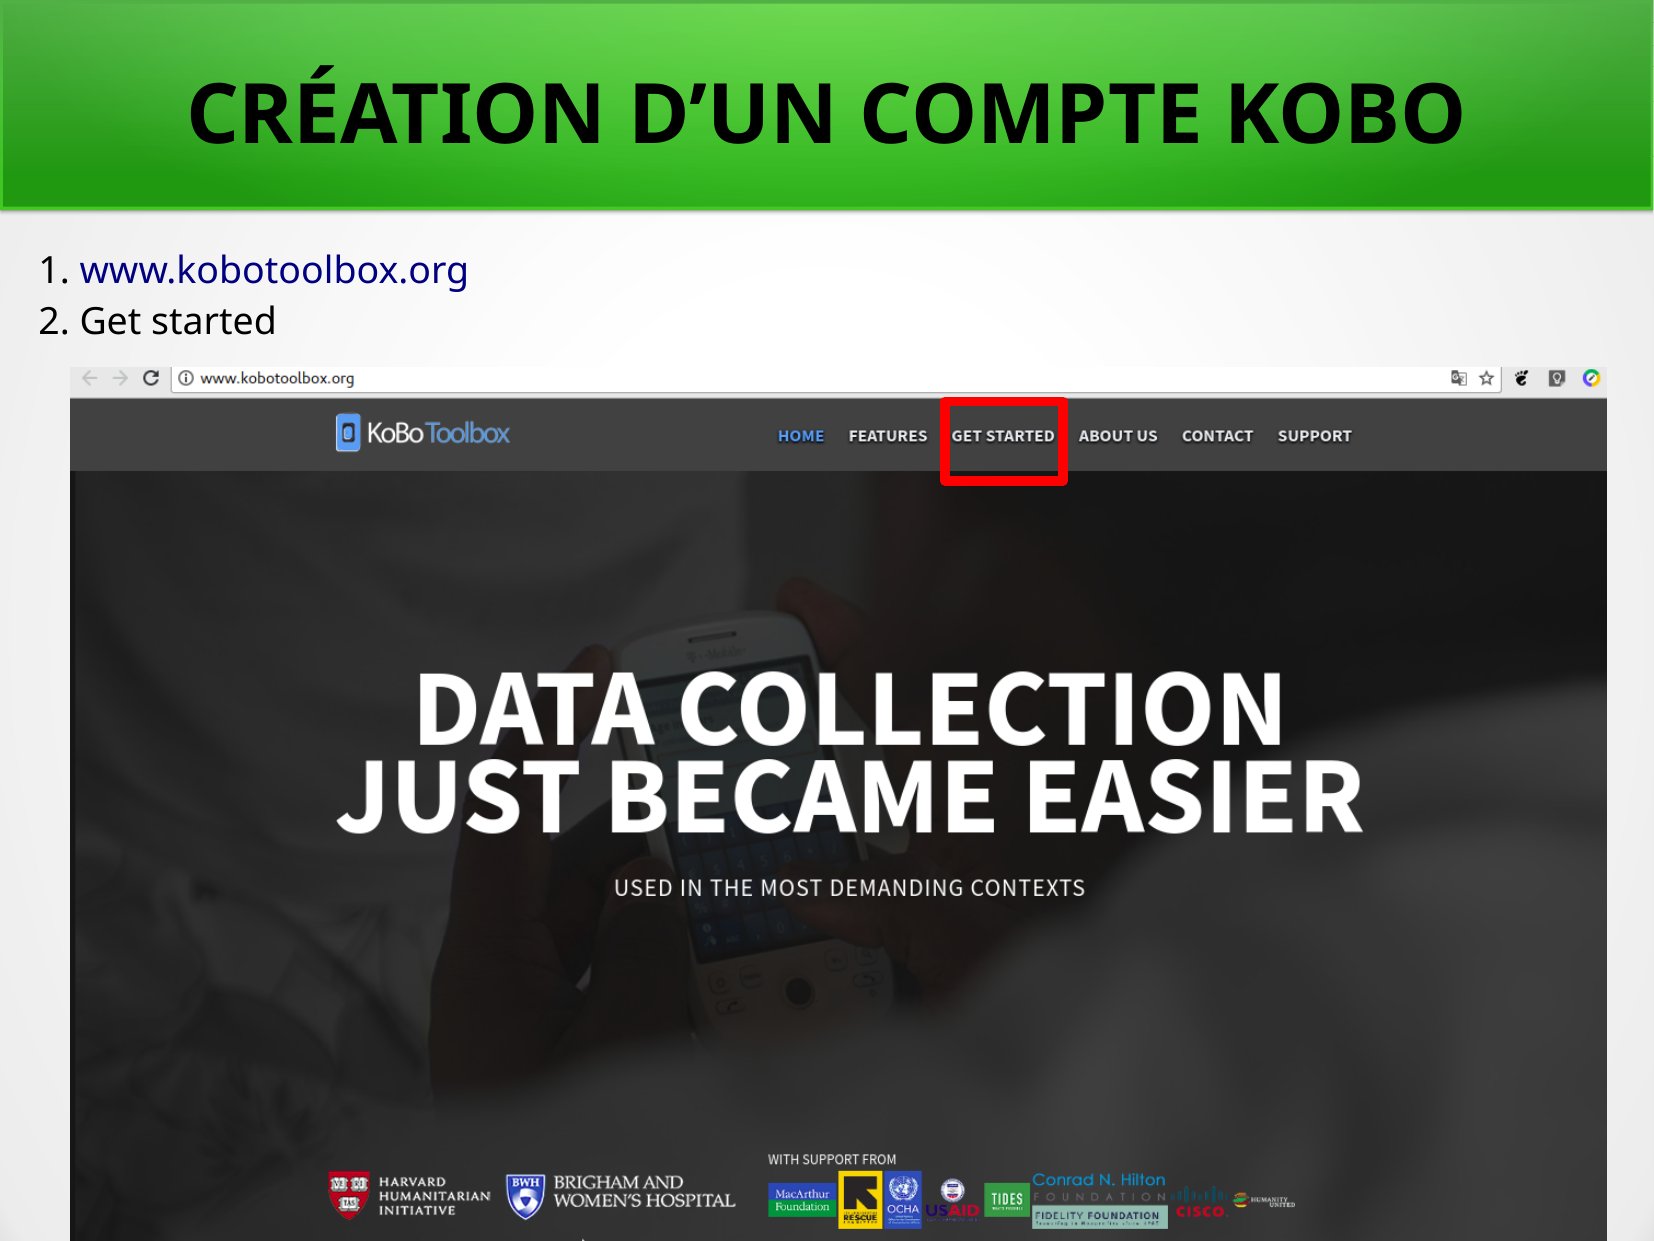

CRÉATION D’UN COMPTE KOBO
1. www.kobotoolbox.org
2. Get started